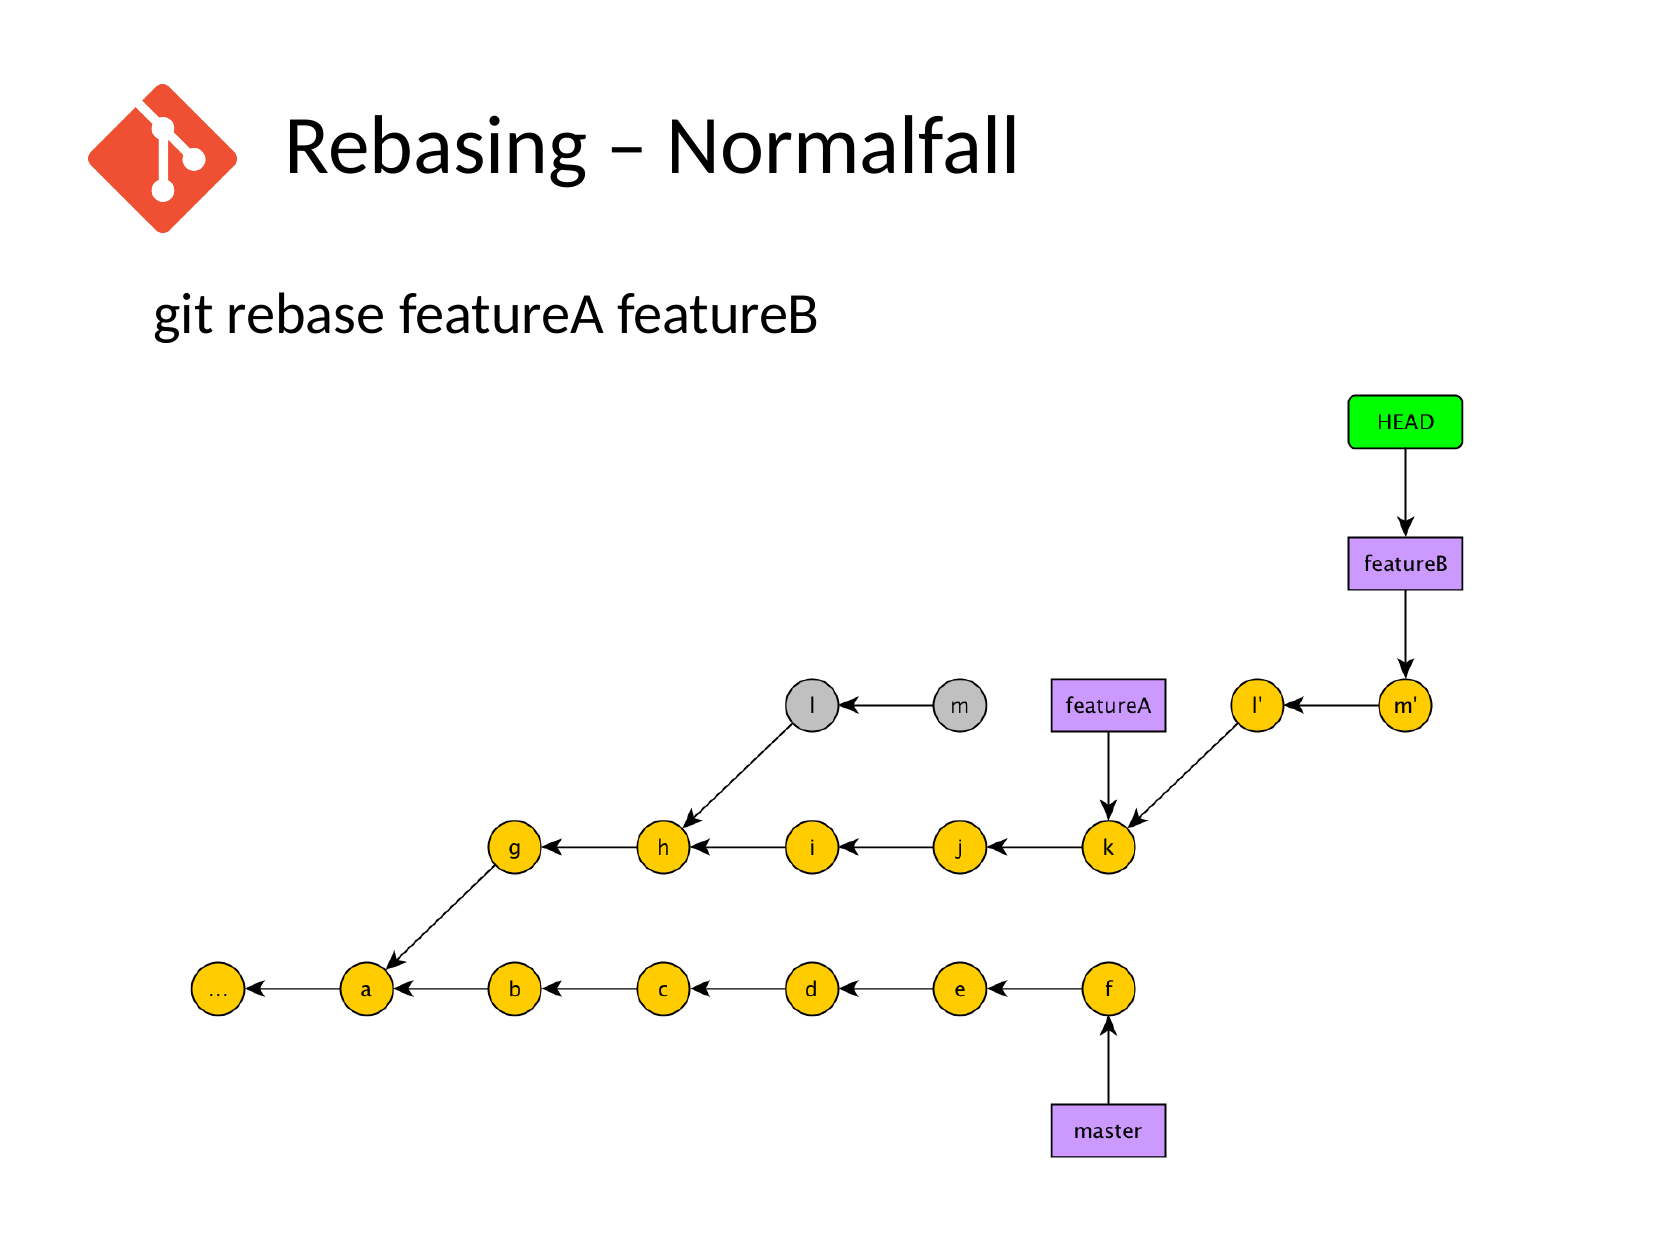

# Rebasing – Normalfall
git rebase featureA featureB